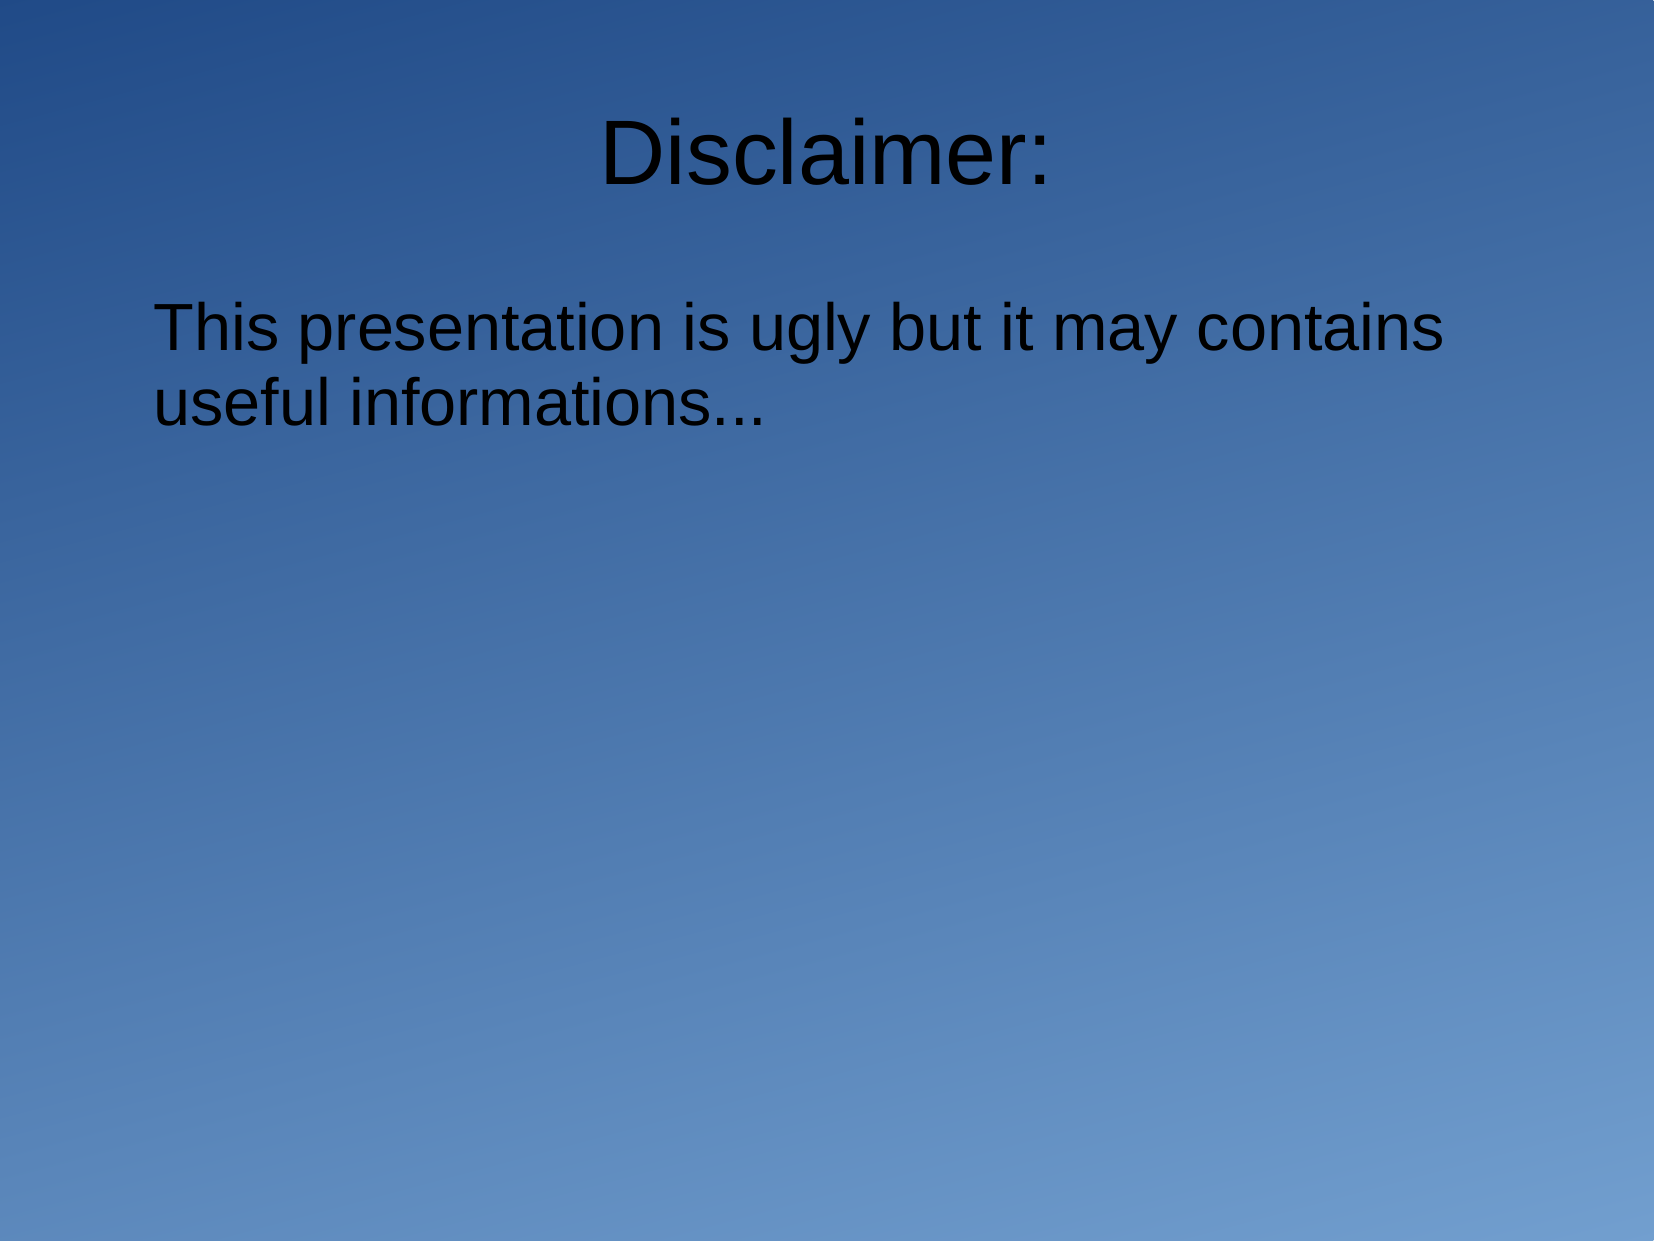

# Disclaimer:
This presentation is ugly but it may contains useful informations...